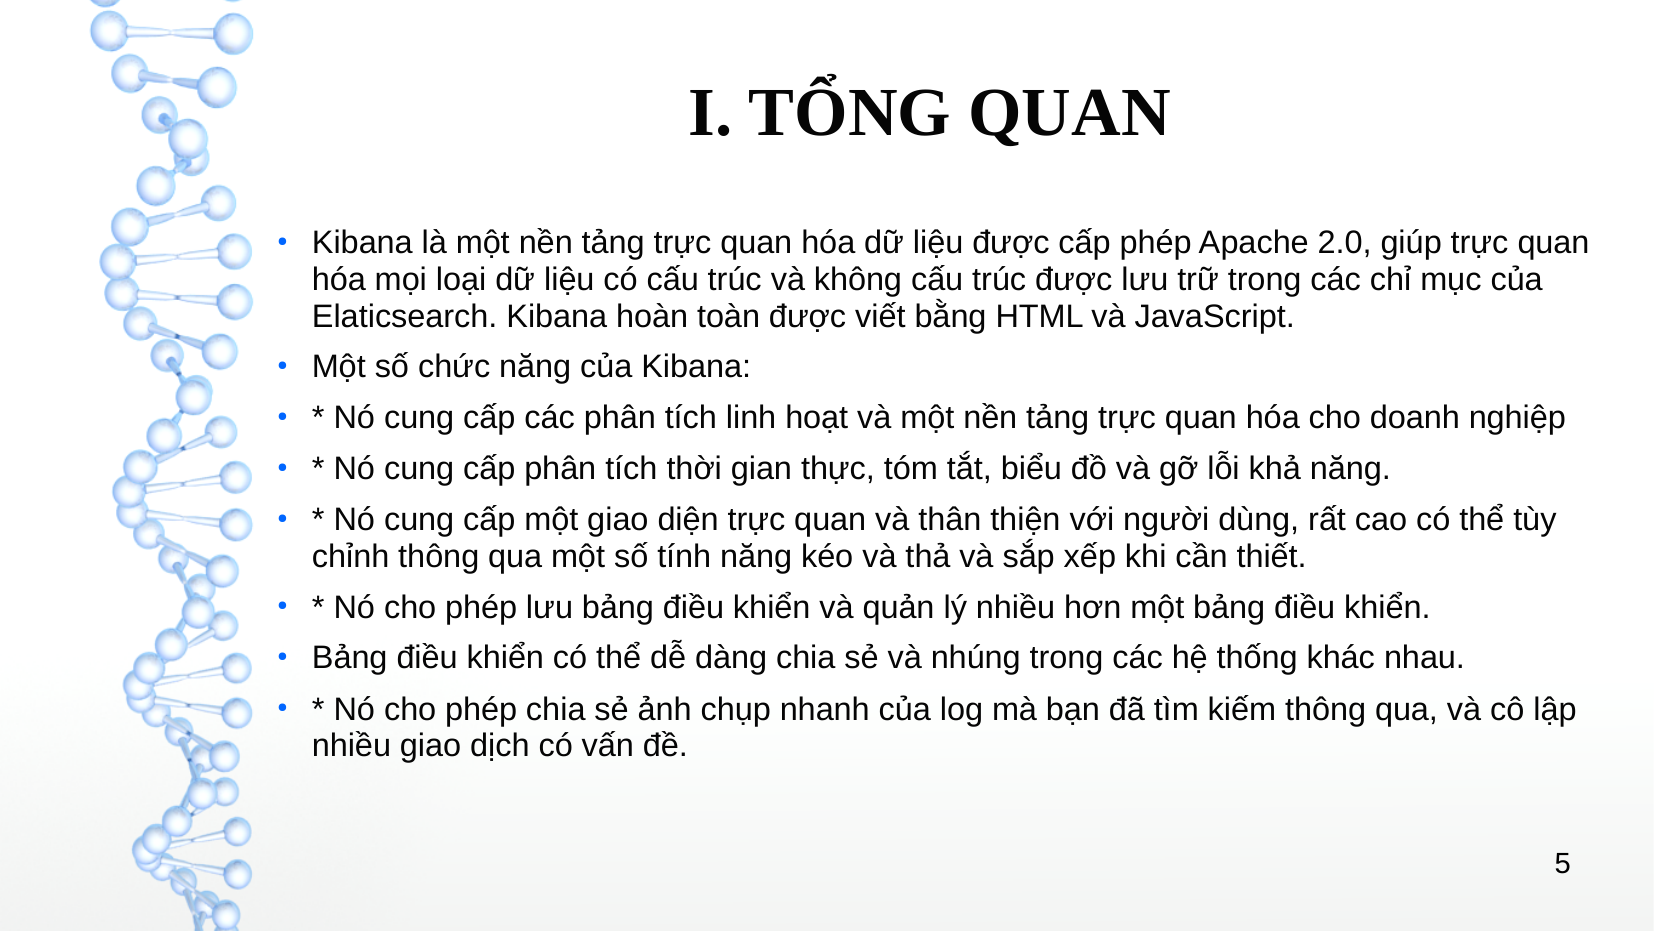

# I. TỔNG QUAN
Kibana là một nền tảng trực quan hóa dữ liệu được cấp phép Apache 2.0, giúp trực quan hóa mọi loại dữ liệu có cấu trúc và không cấu trúc được lưu trữ trong các chỉ mục của Elaticsearch. Kibana hoàn toàn được viết bằng HTML và JavaScript.
Một số chức năng của Kibana:
* Nó cung cấp các phân tích linh hoạt và một nền tảng trực quan hóa cho doanh nghiệp
* Nó cung cấp phân tích thời gian thực, tóm tắt, biểu đồ và gỡ lỗi khả năng.
* Nó cung cấp một giao diện trực quan và thân thiện với người dùng, rất cao có thể tùy chỉnh thông qua một số tính năng kéo và thả và sắp xếp khi cần thiết.
* Nó cho phép lưu bảng điều khiển và quản lý nhiều hơn một bảng điều khiển.
Bảng điều khiển có thể dễ dàng chia sẻ và nhúng trong các hệ thống khác nhau.
* Nó cho phép chia sẻ ảnh chụp nhanh của log mà bạn đã tìm kiếm thông qua, và cô lập nhiều giao dịch có vấn đề.
5